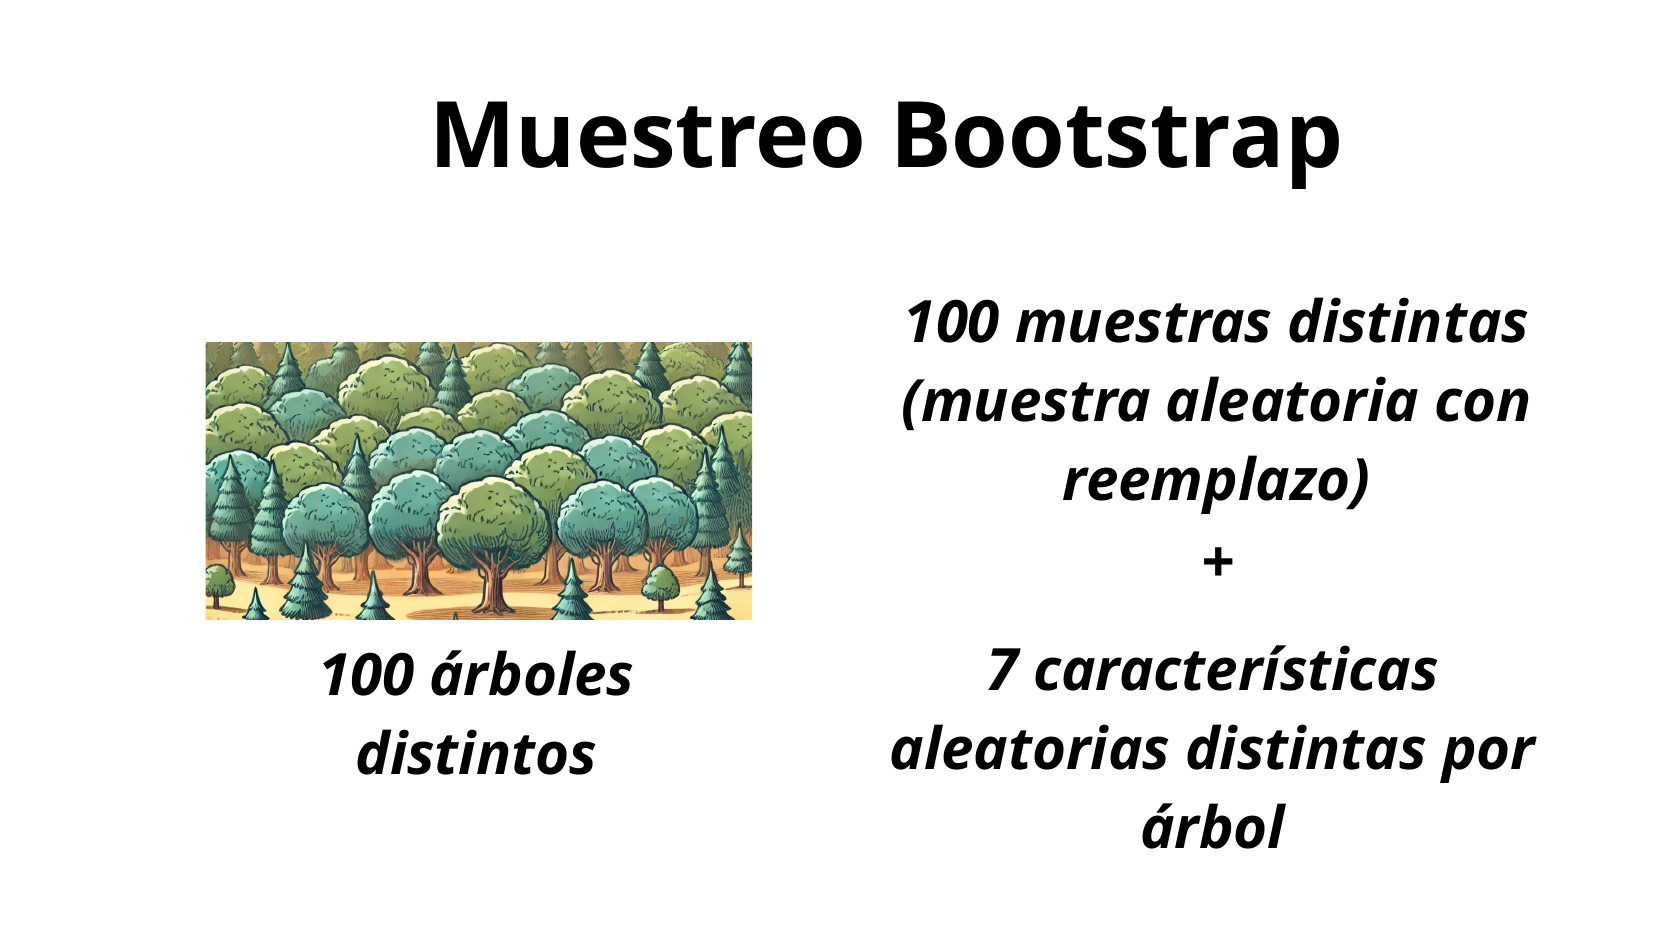

Muestreo Bootstrap
100 muestras distintas
(muestra aleatoria con reemplazo)
+
7 características aleatorias distintas por árbol
100 árboles distintos